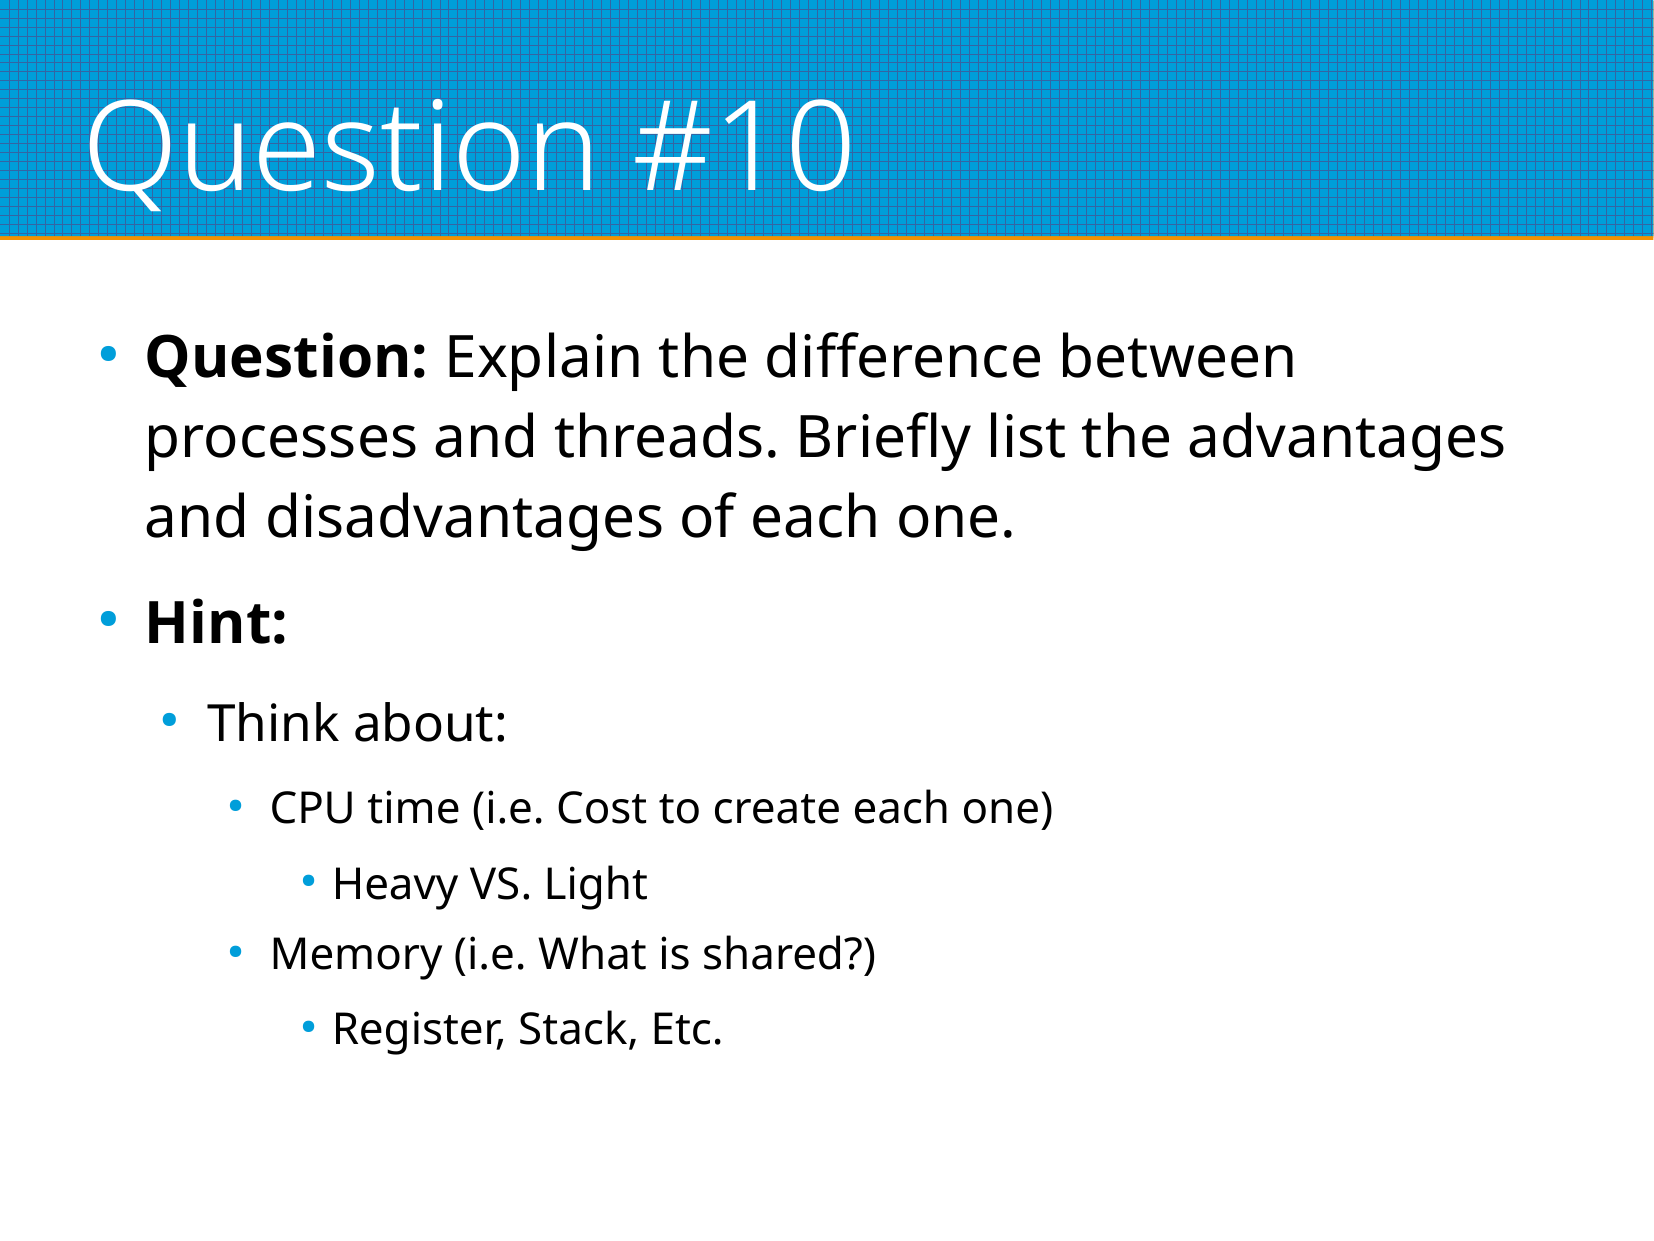

# Question #10
Question: Explain the difference between processes and threads. Briefly list the advantages and disadvantages of each one.
Hint:
Think about:
CPU time (i.e. Cost to create each one)
Heavy VS. Light
Memory (i.e. What is shared?)
Register, Stack, Etc.